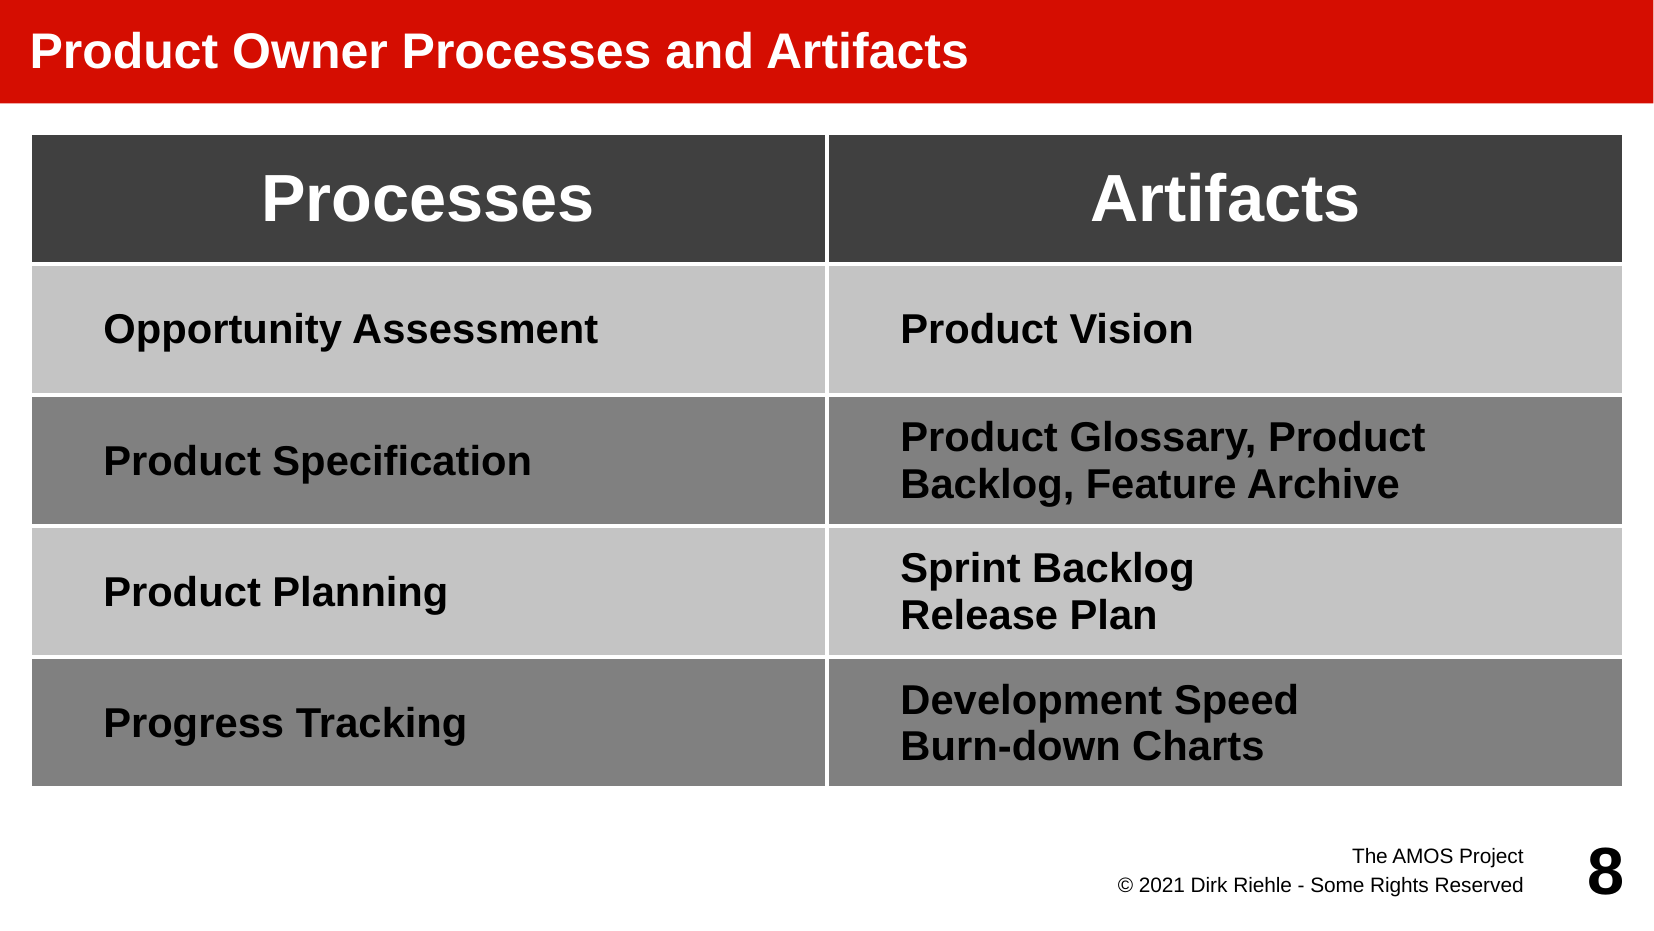

# Product Owner Processes and Artifacts
| Processes | Artifacts |
| --- | --- |
| Opportunity Assessment | Product Vision |
| Product Specification | Product Glossary, Product Backlog, Feature Archive |
| Product Planning | Sprint Backlog Release Plan |
| Progress Tracking | Development Speed Burn-down Charts |
The AMOS Project
8
© 2021 Dirk Riehle - Some Rights Reserved